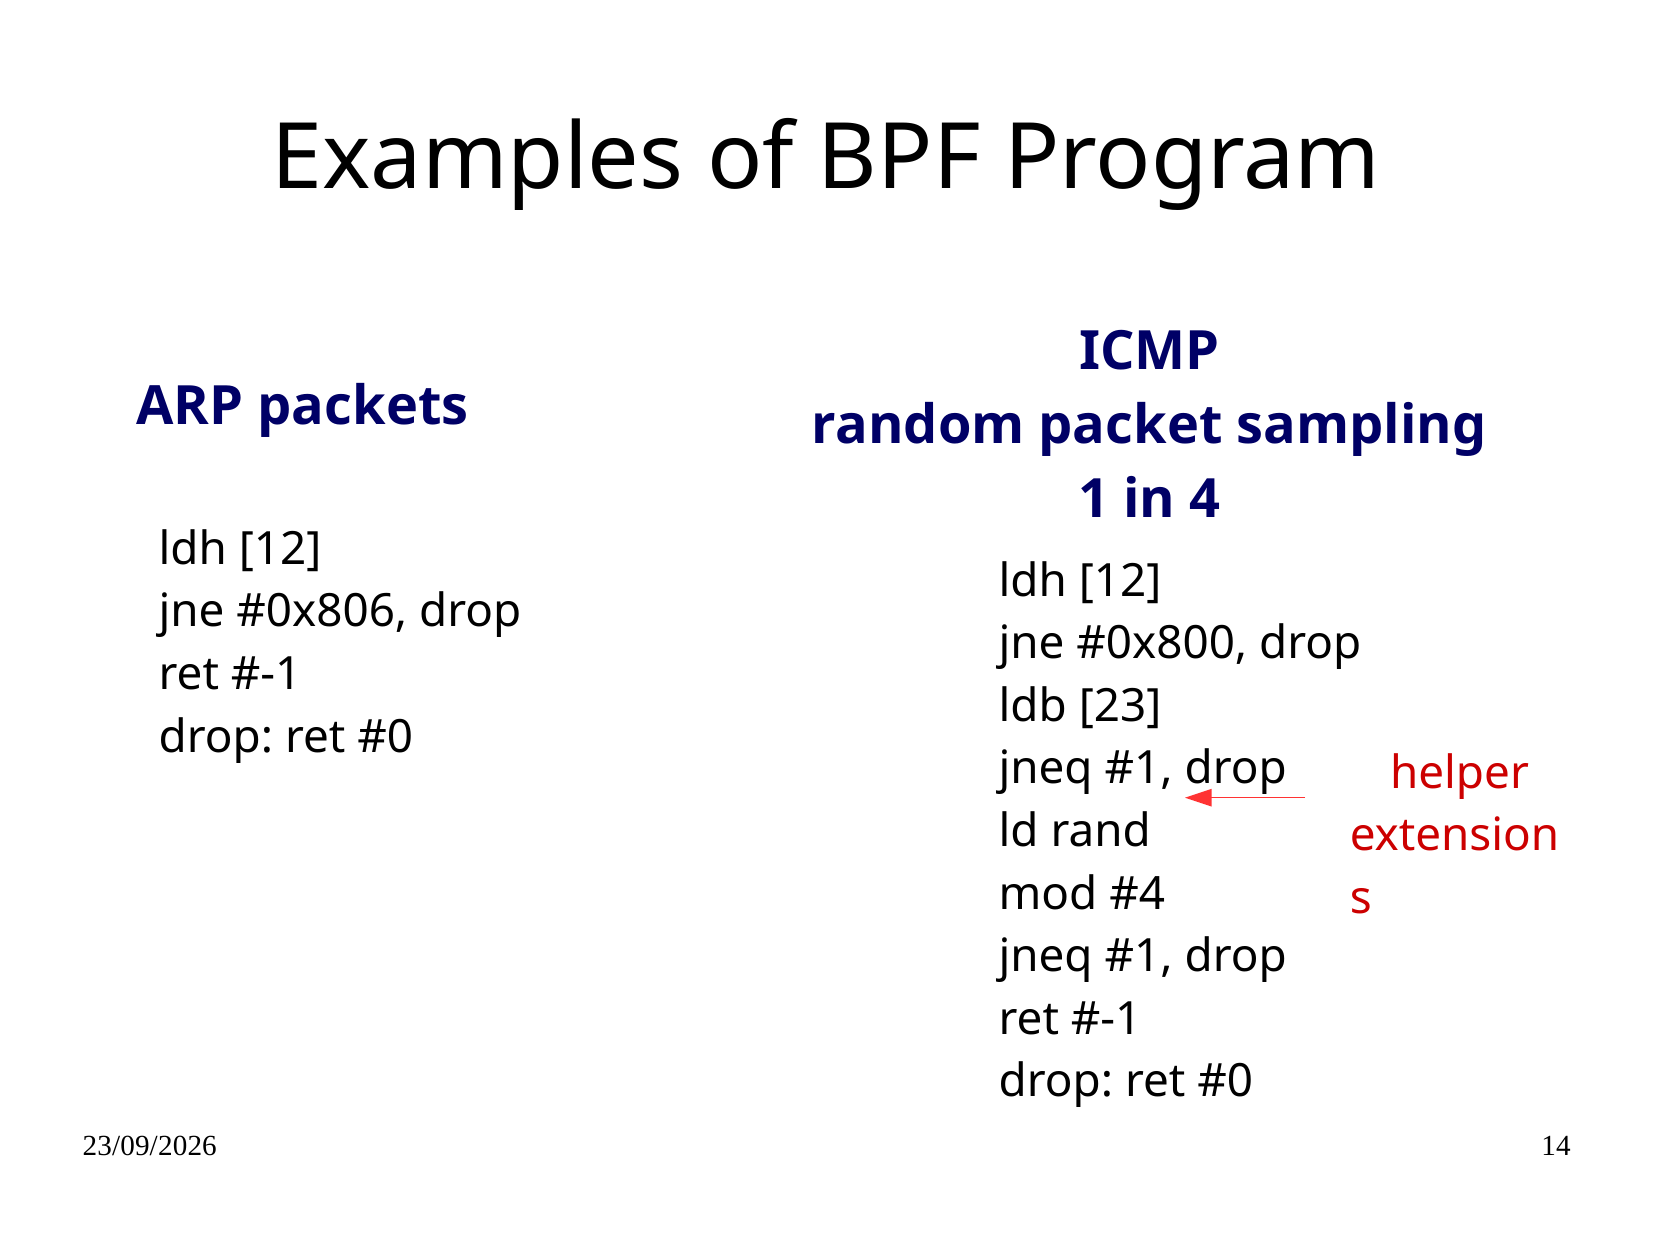

# Examples of BPF Program
ICMP
random packet sampling
1 in 4
ARP packets
 ldh [12]
 jne #0x806, drop
 ret #-1
 drop: ret #0
 ldh [12]
 jne #0x800, drop
 ldb [23]
 jneq #1, drop
 ld rand
 mod #4
 jneq #1, drop
 ret #-1
 drop: ret #0
helper
extensions
14